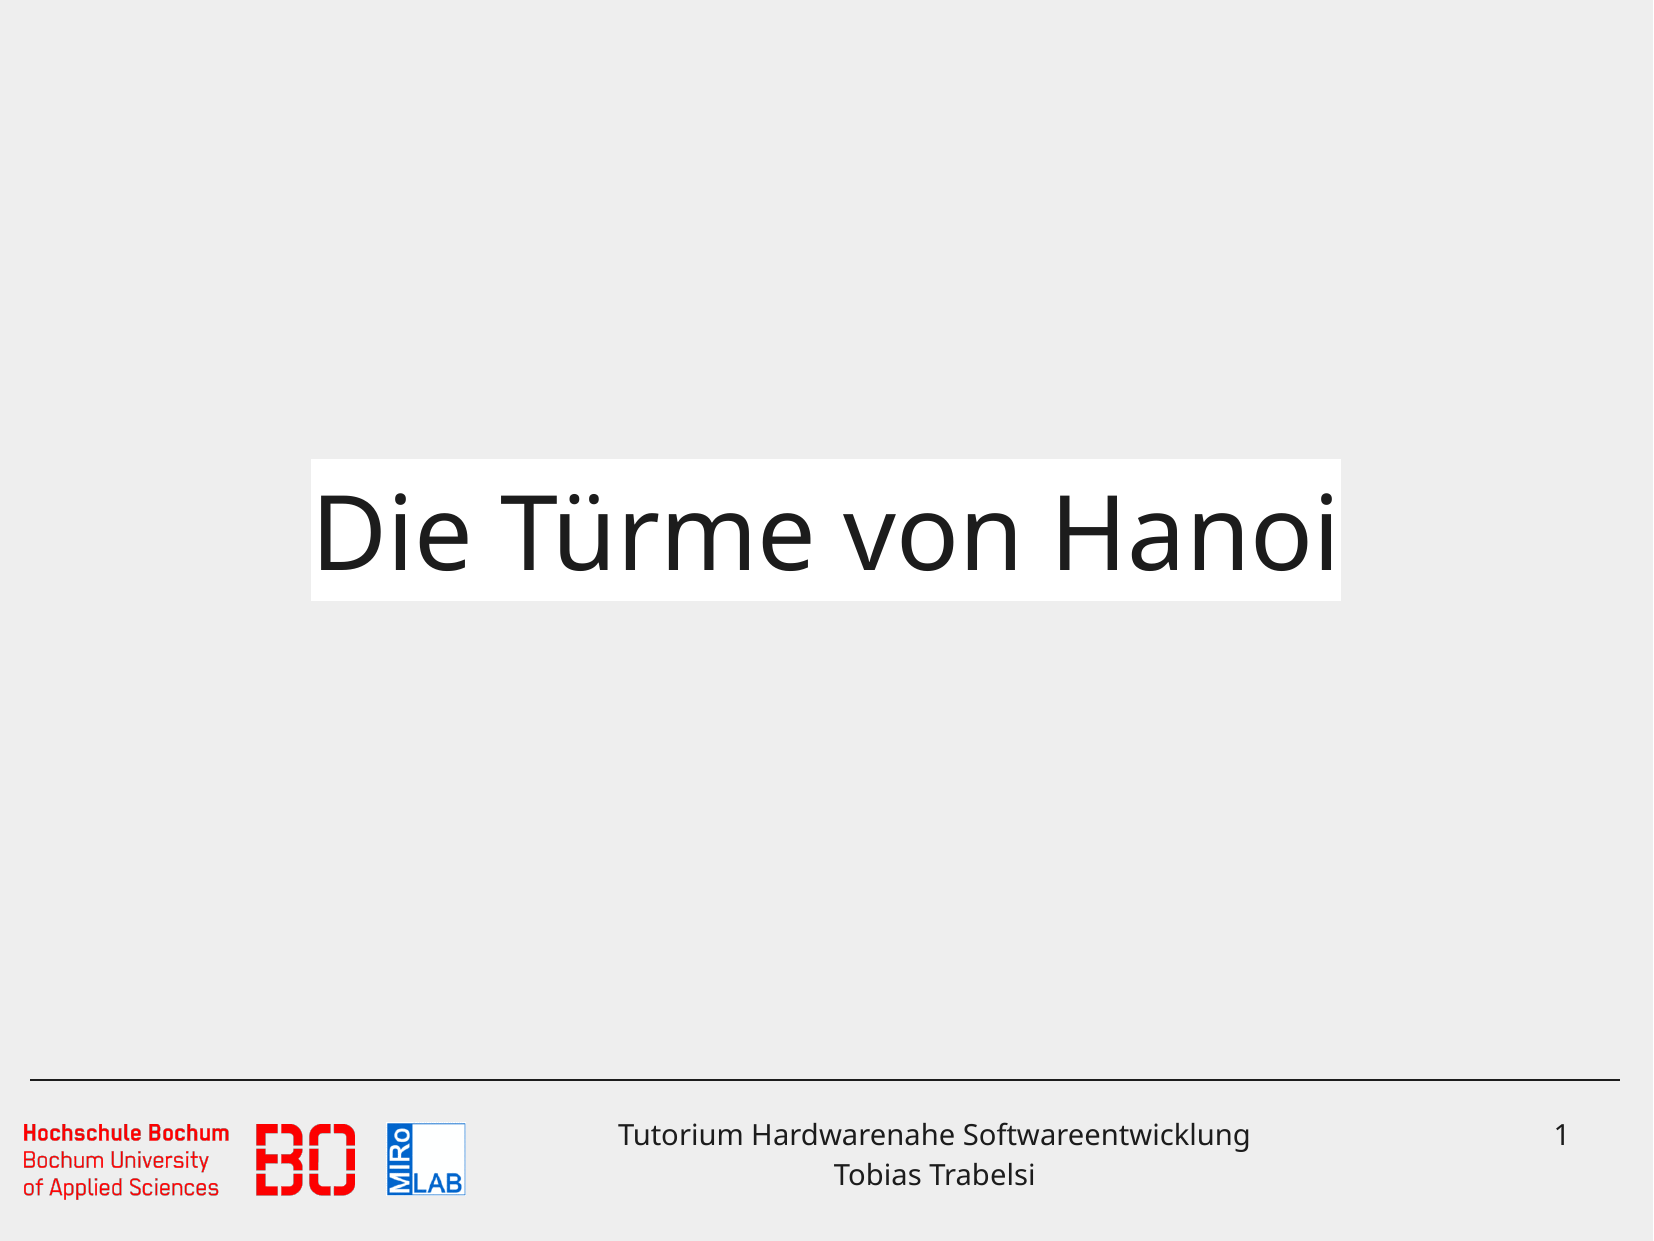

# Die Türme von Hanoi
Vanessa Böhrk - Tutorium Hardwarenahe Softwareentwicklung
1